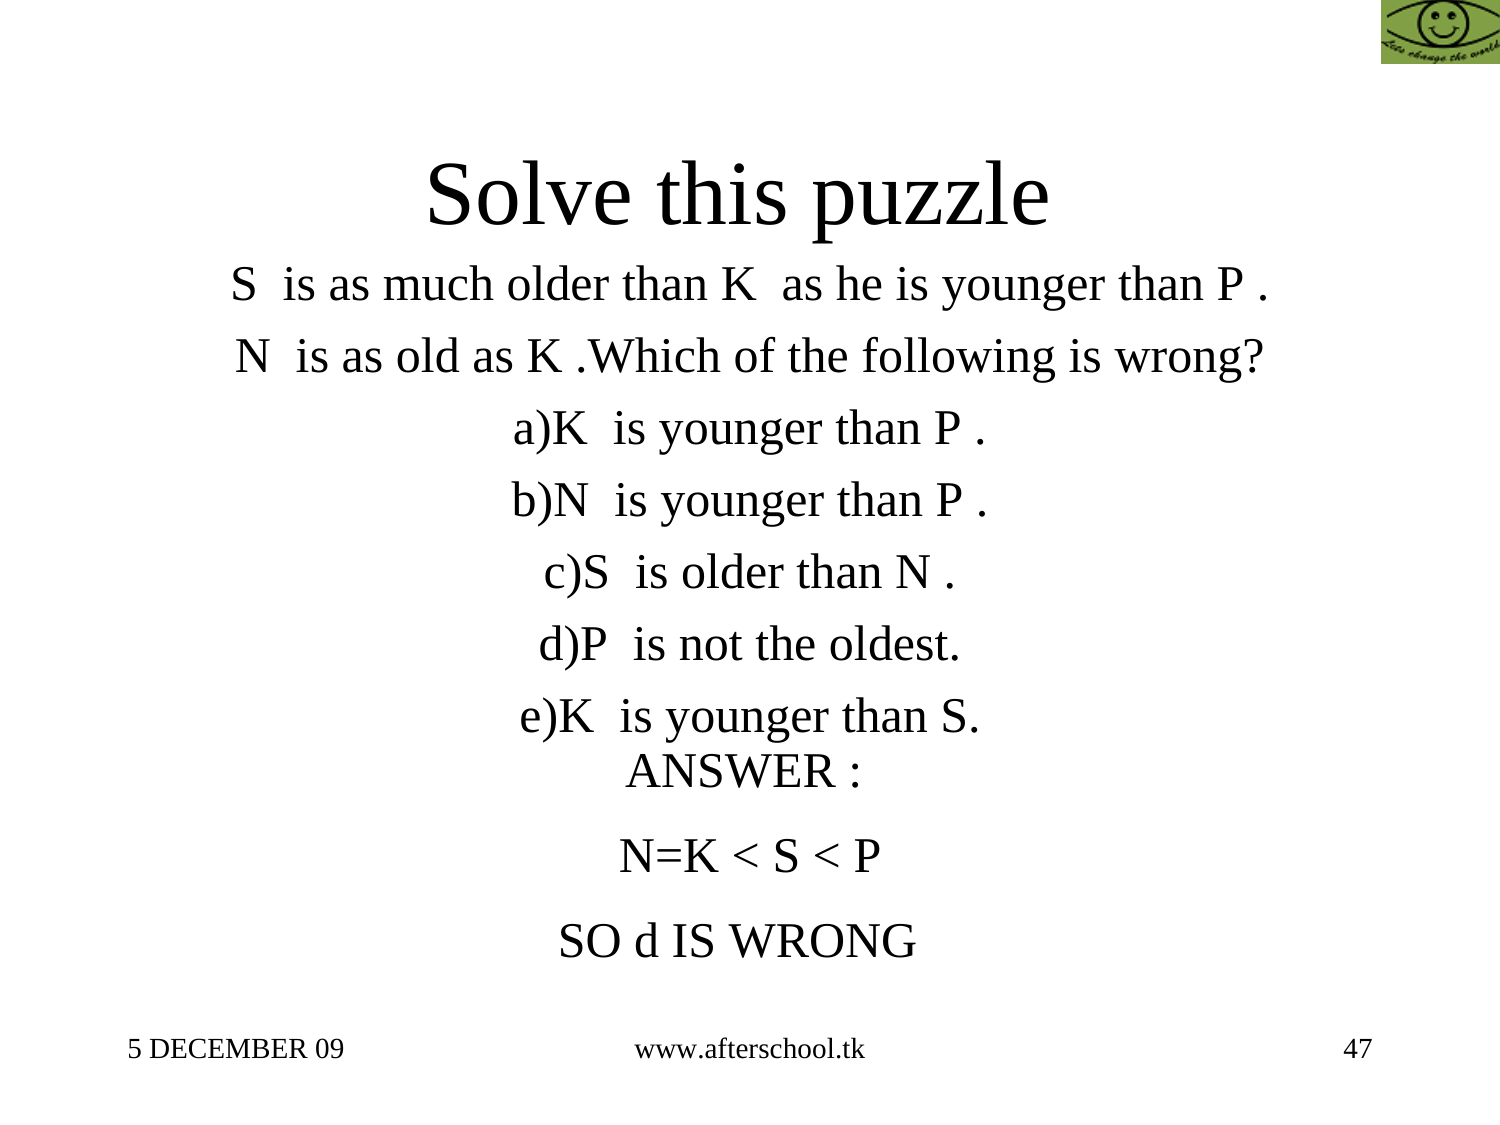

# Solve this puzzle
S is as much older than K as he is younger than P .
N is as old as K .Which of the following is wrong?
a)K is younger than P .
b)N is younger than P .
c)S is older than N .
d)P is not the oldest.
e)K is younger than S.
ANSWER :
N=K < S < P
SO d IS WRONG
MFI Seminar Jain PG College
AFTERSCHOOOL centre for social entrepreneurship
47